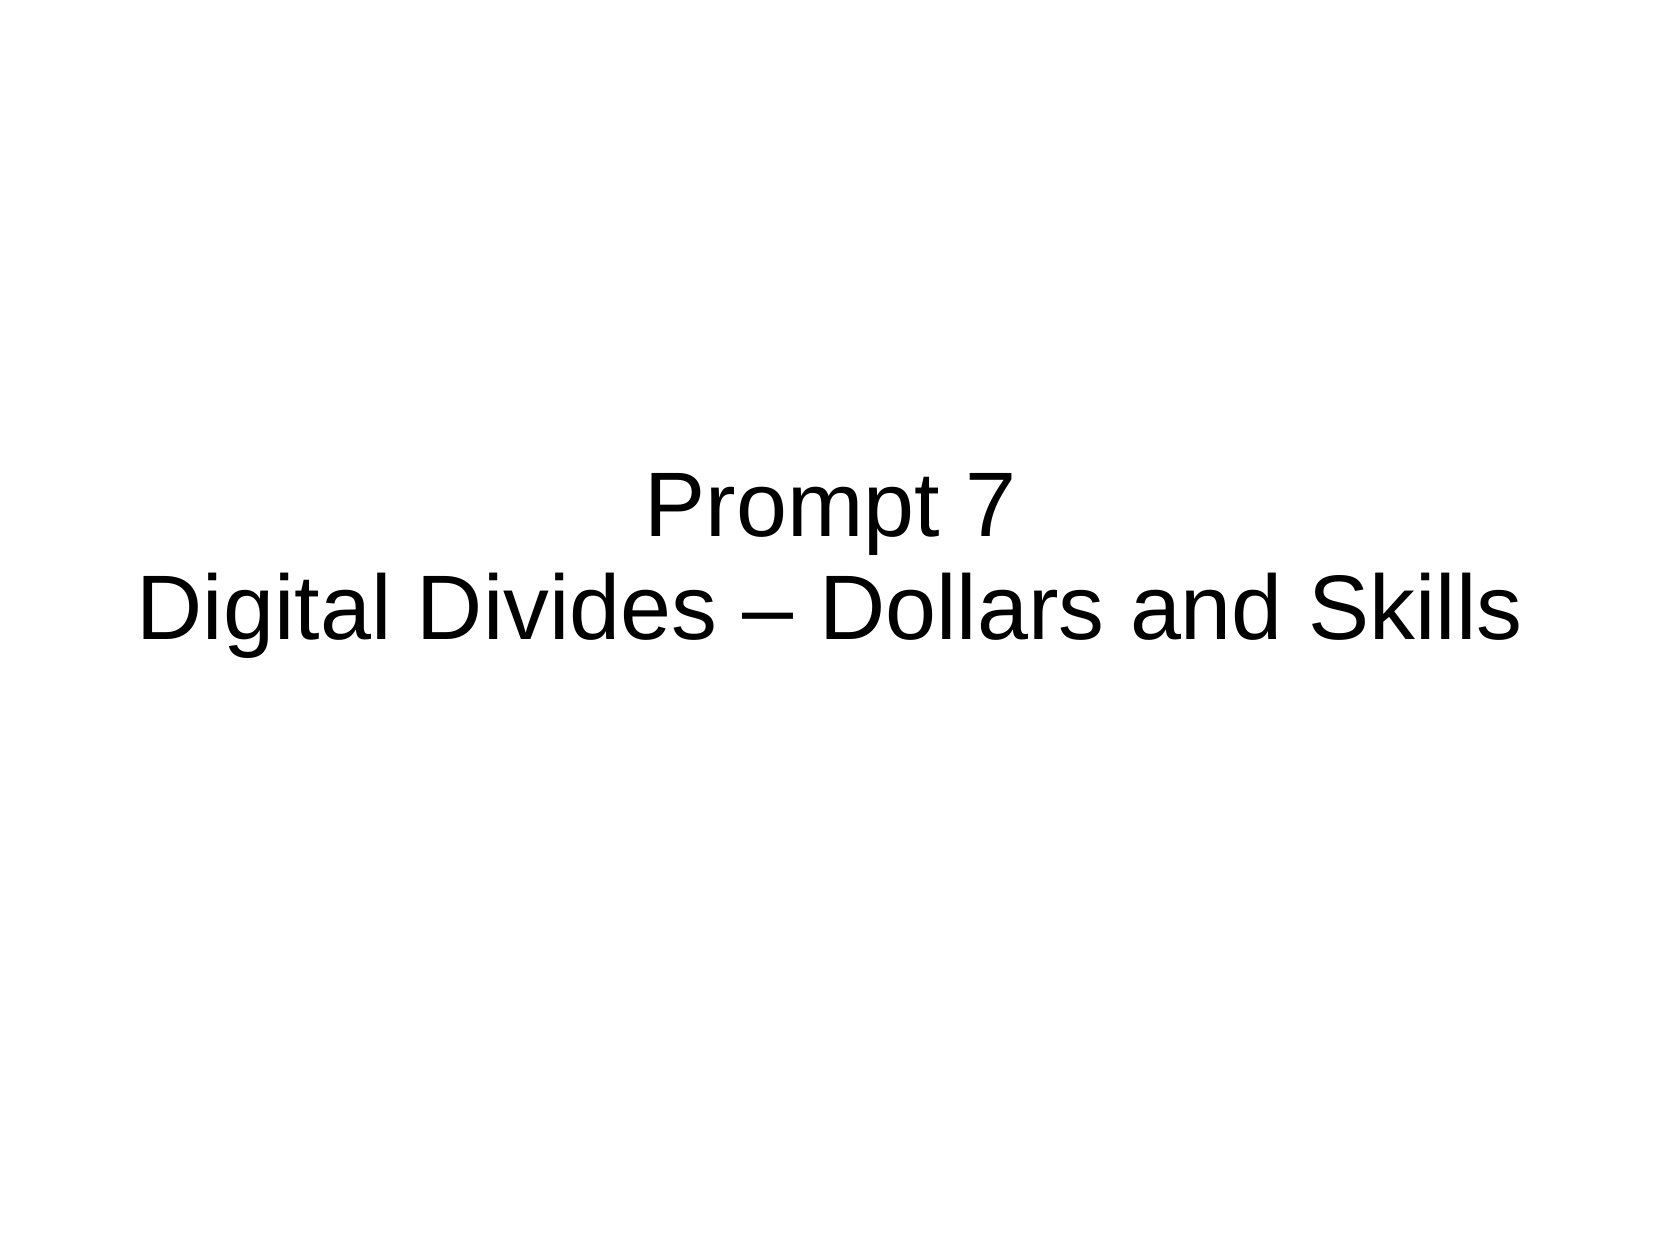

# Prompt 7 Digital Divides – Dollars and Skills